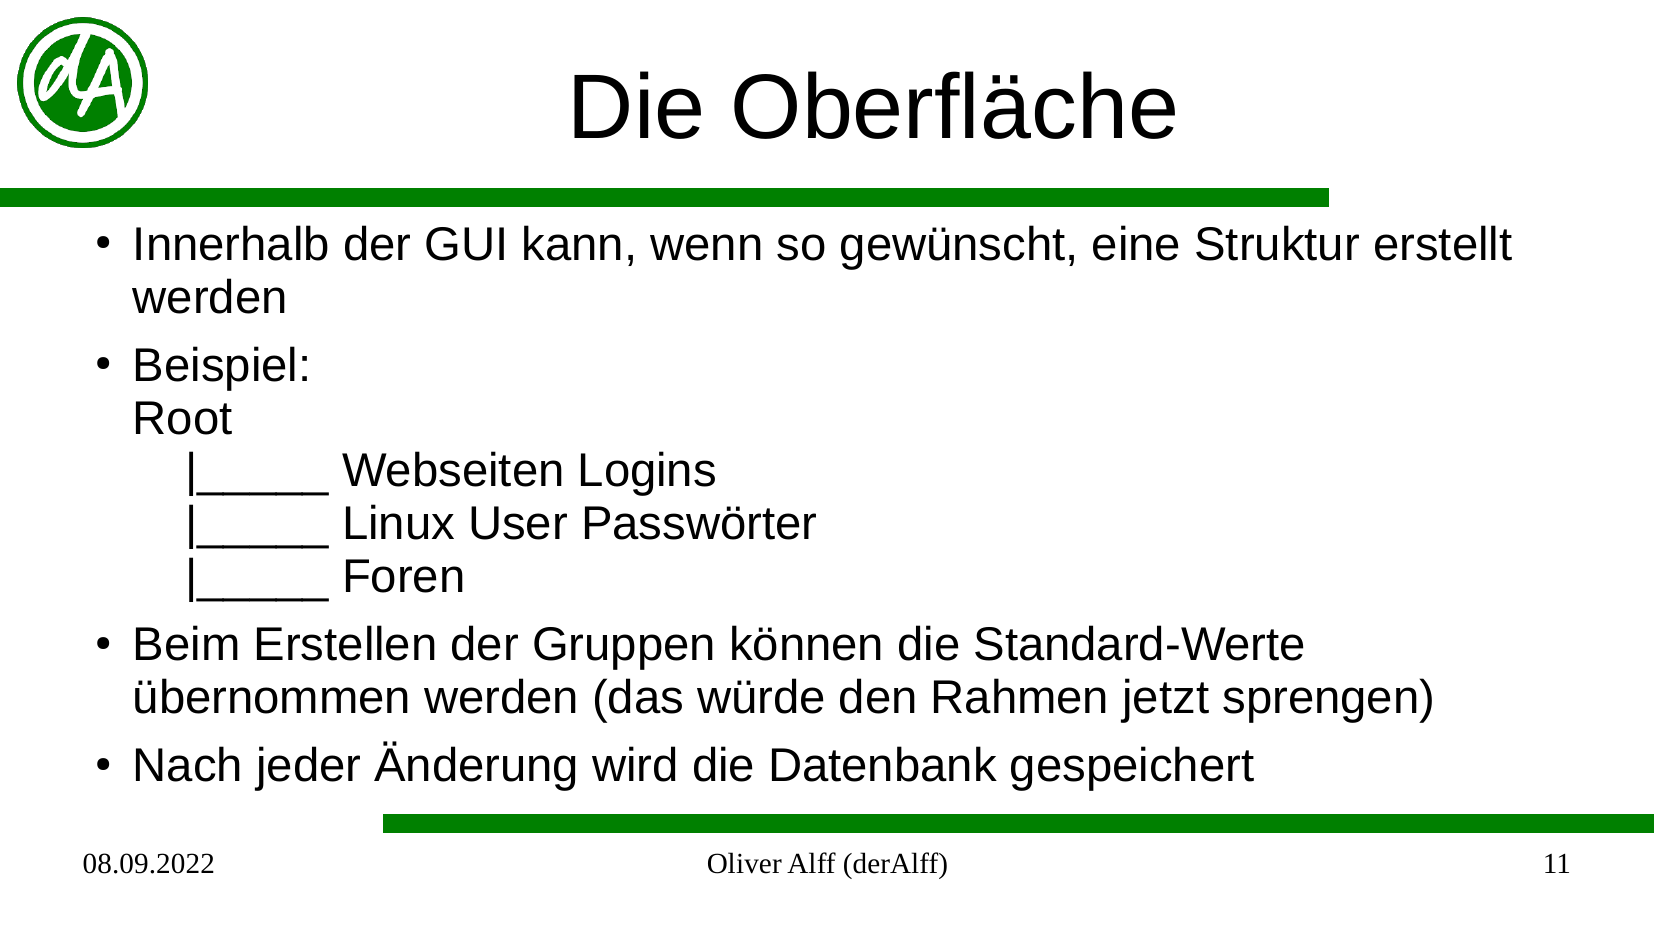

# Die Oberfläche
Innerhalb der GUI kann, wenn so gewünscht, eine Struktur erstellt werden
Beispiel:
Root
	|_____ Webseiten Logins
	|_____ Linux User Passwörter
	|_____ Foren
Beim Erstellen der Gruppen können die Standard-Werte übernommen werden (das würde den Rahmen jetzt sprengen)
Nach jeder Änderung wird die Datenbank gespeichert
08.09.2022
Oliver Alff (derAlff)
11